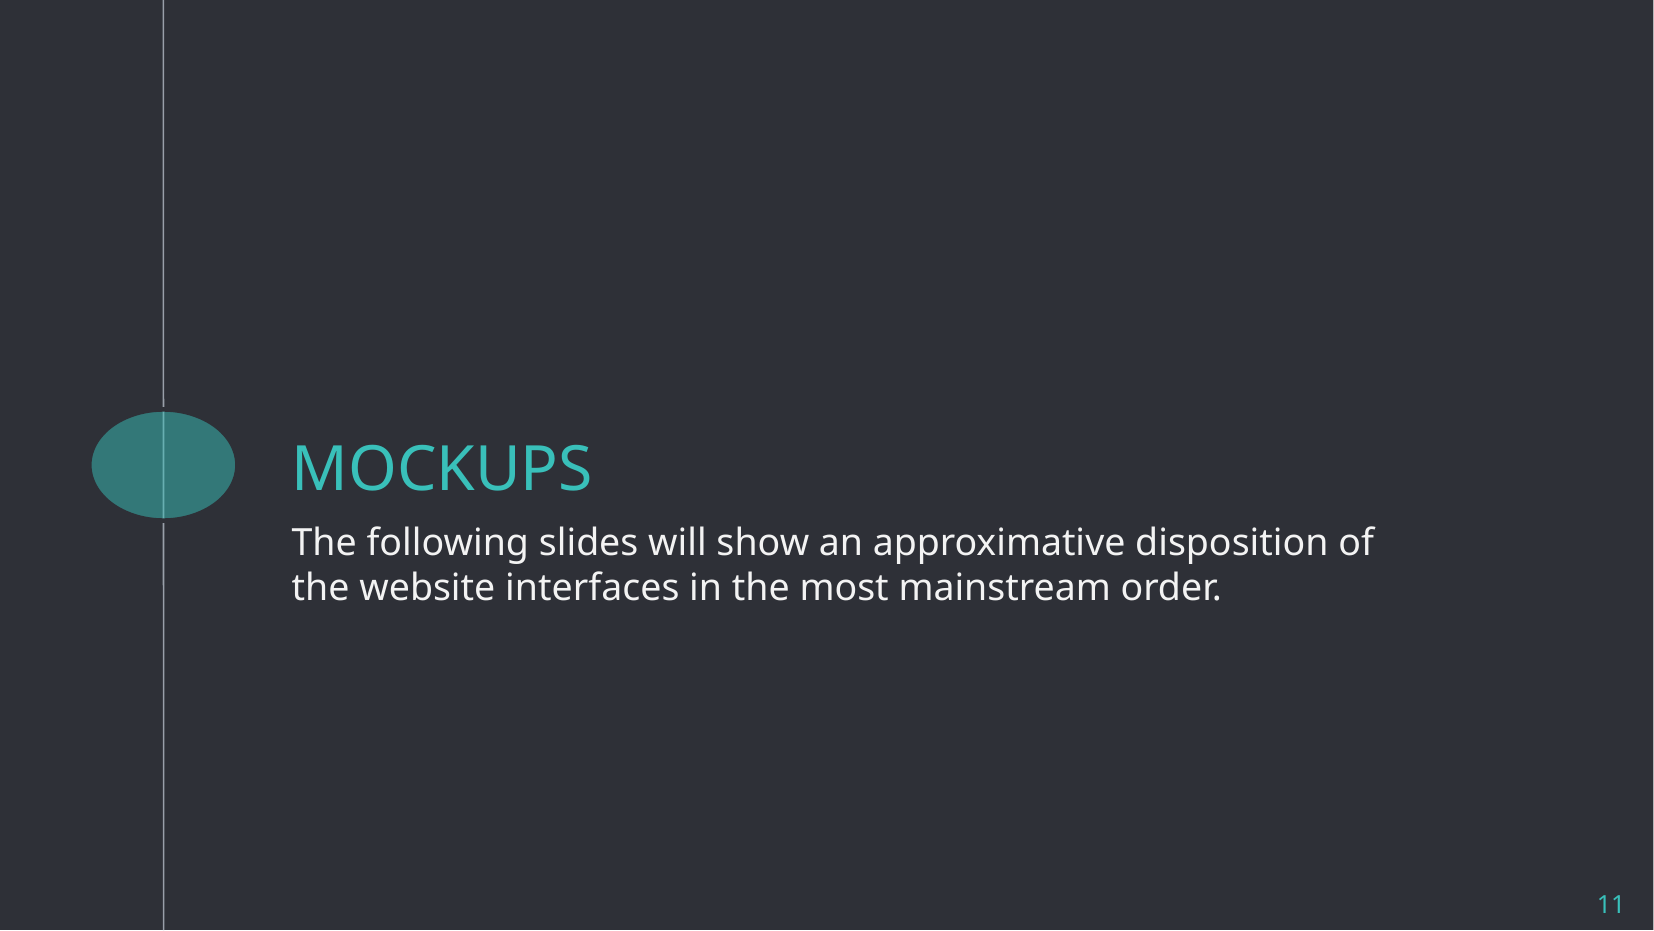

# MOCKUPS
The following slides will show an approximative disposition of
the website interfaces in the most mainstream order.